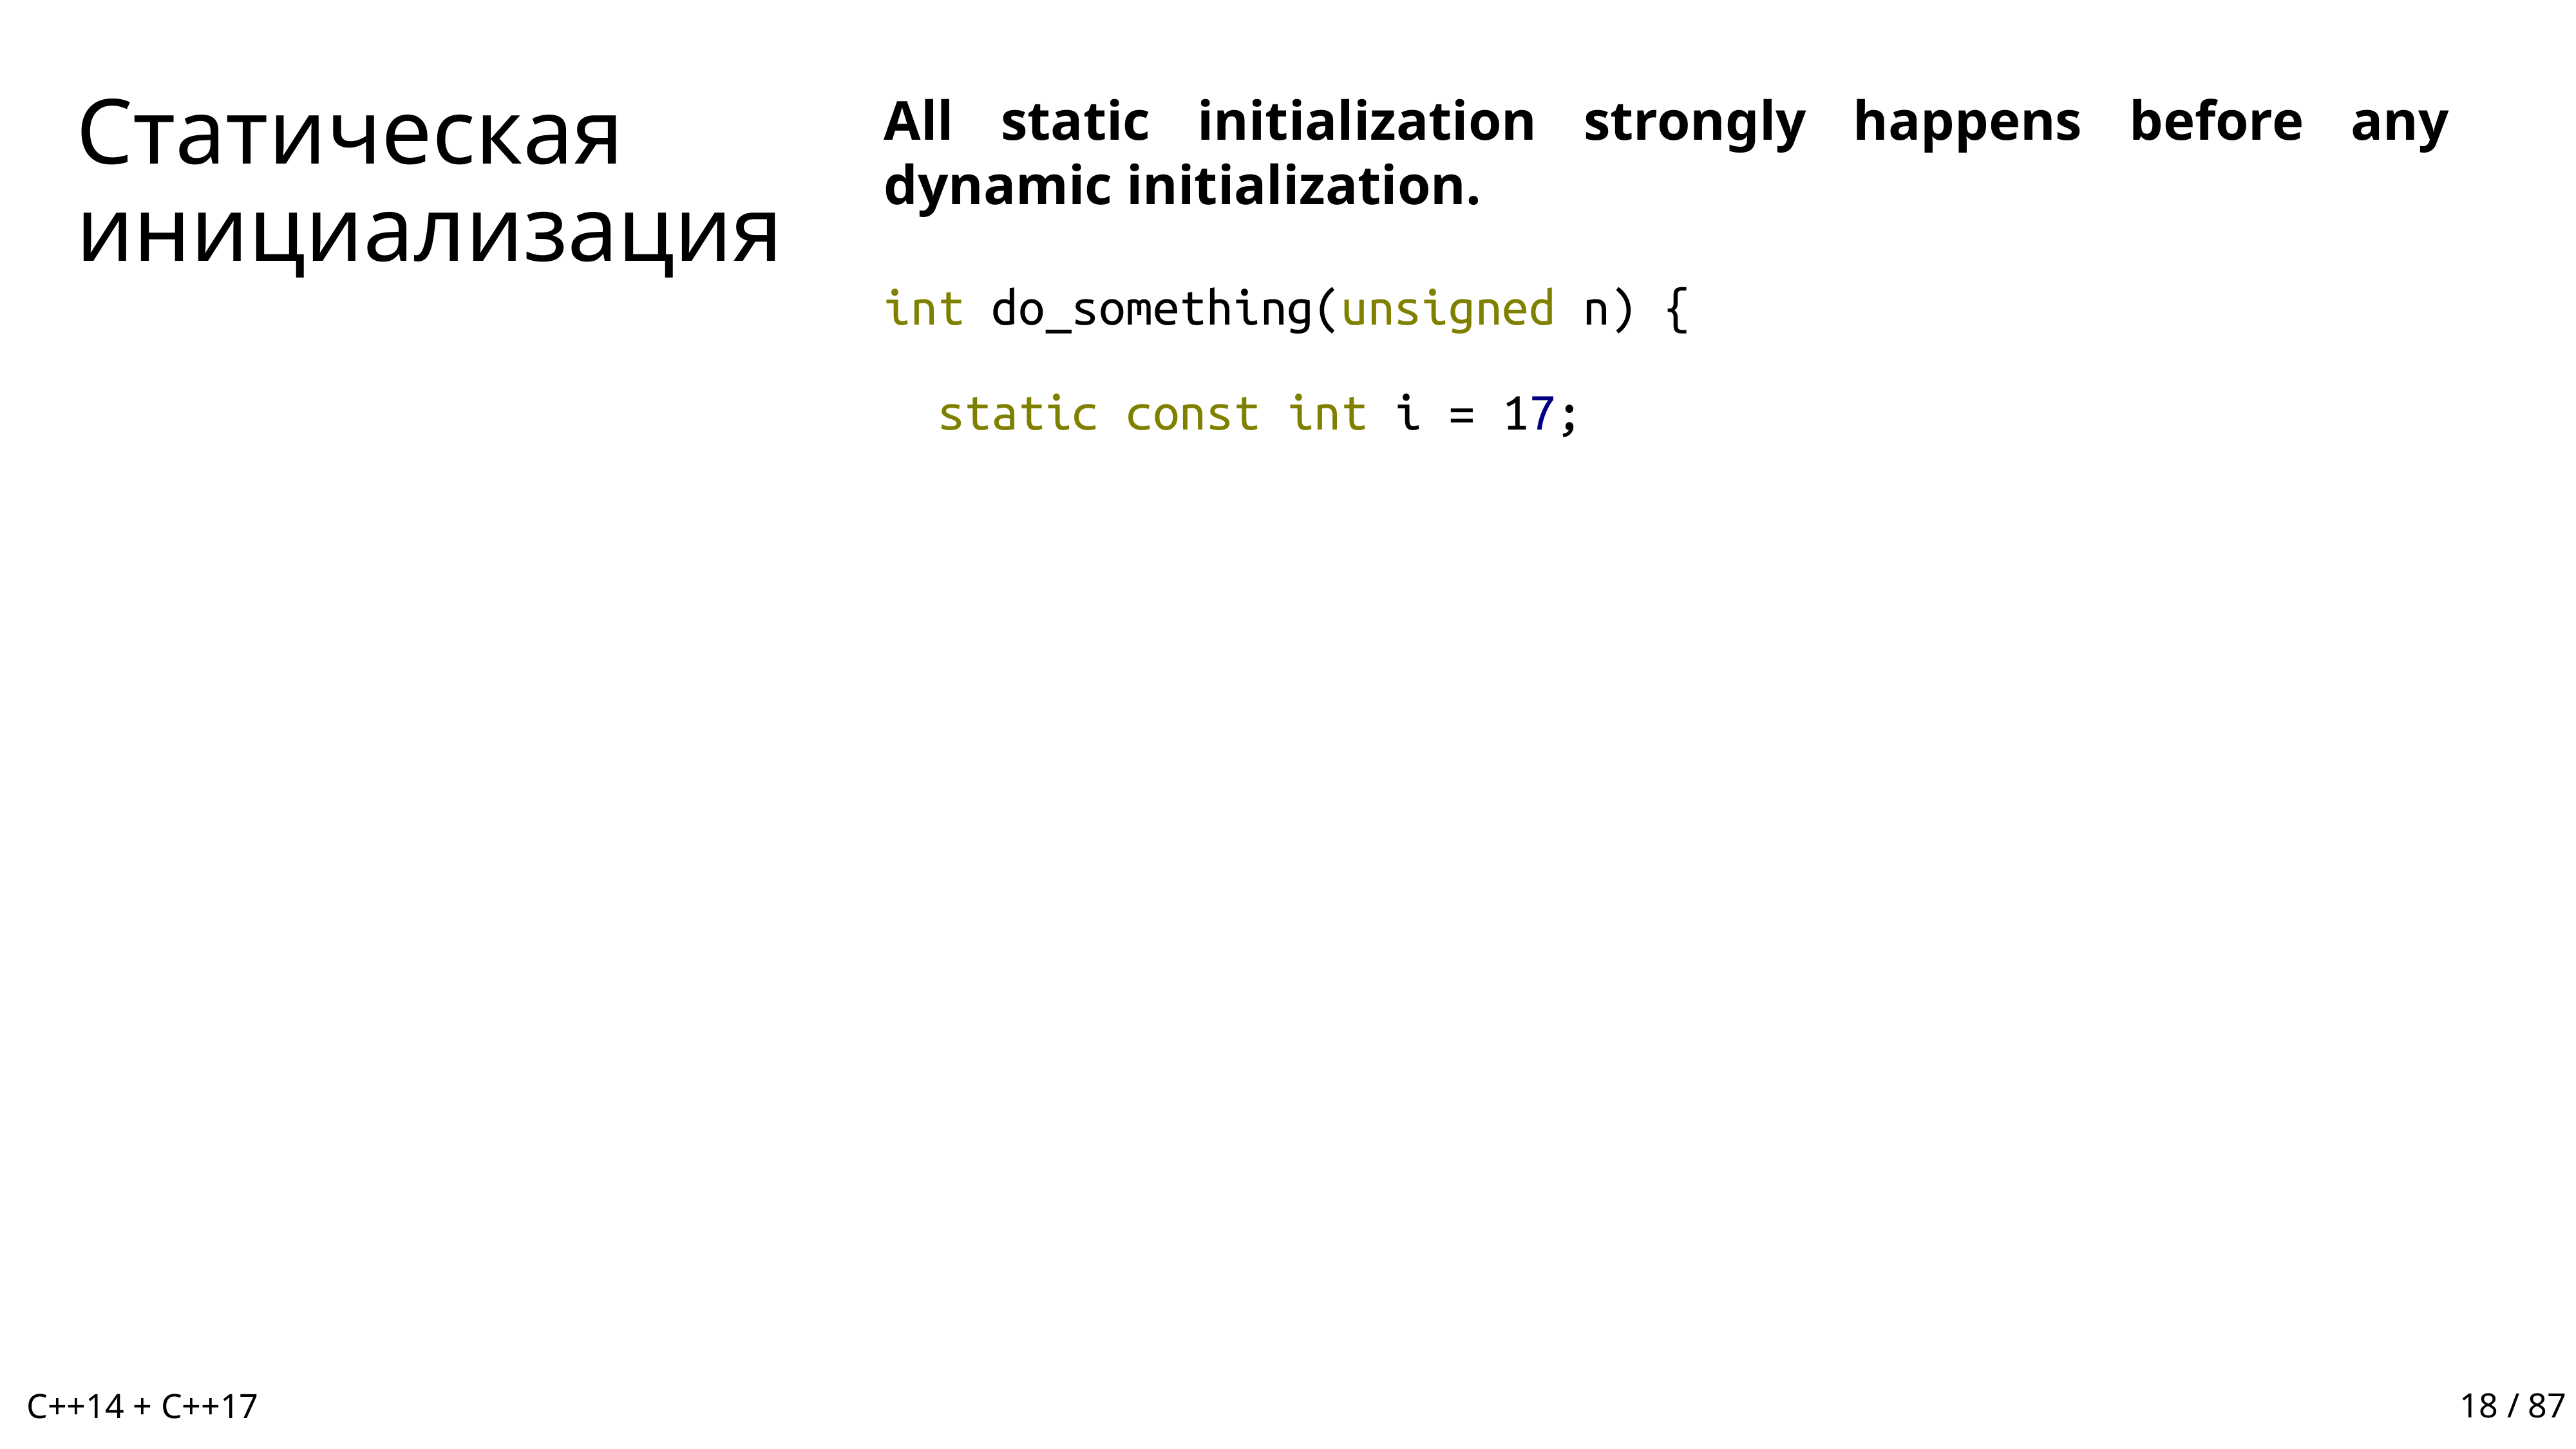

# Статическая инициализация
All static initialization strongly happens before any dynamic initialization.
int do_something(unsigned n) {
 static const int i = 17;
C++14 + C++17